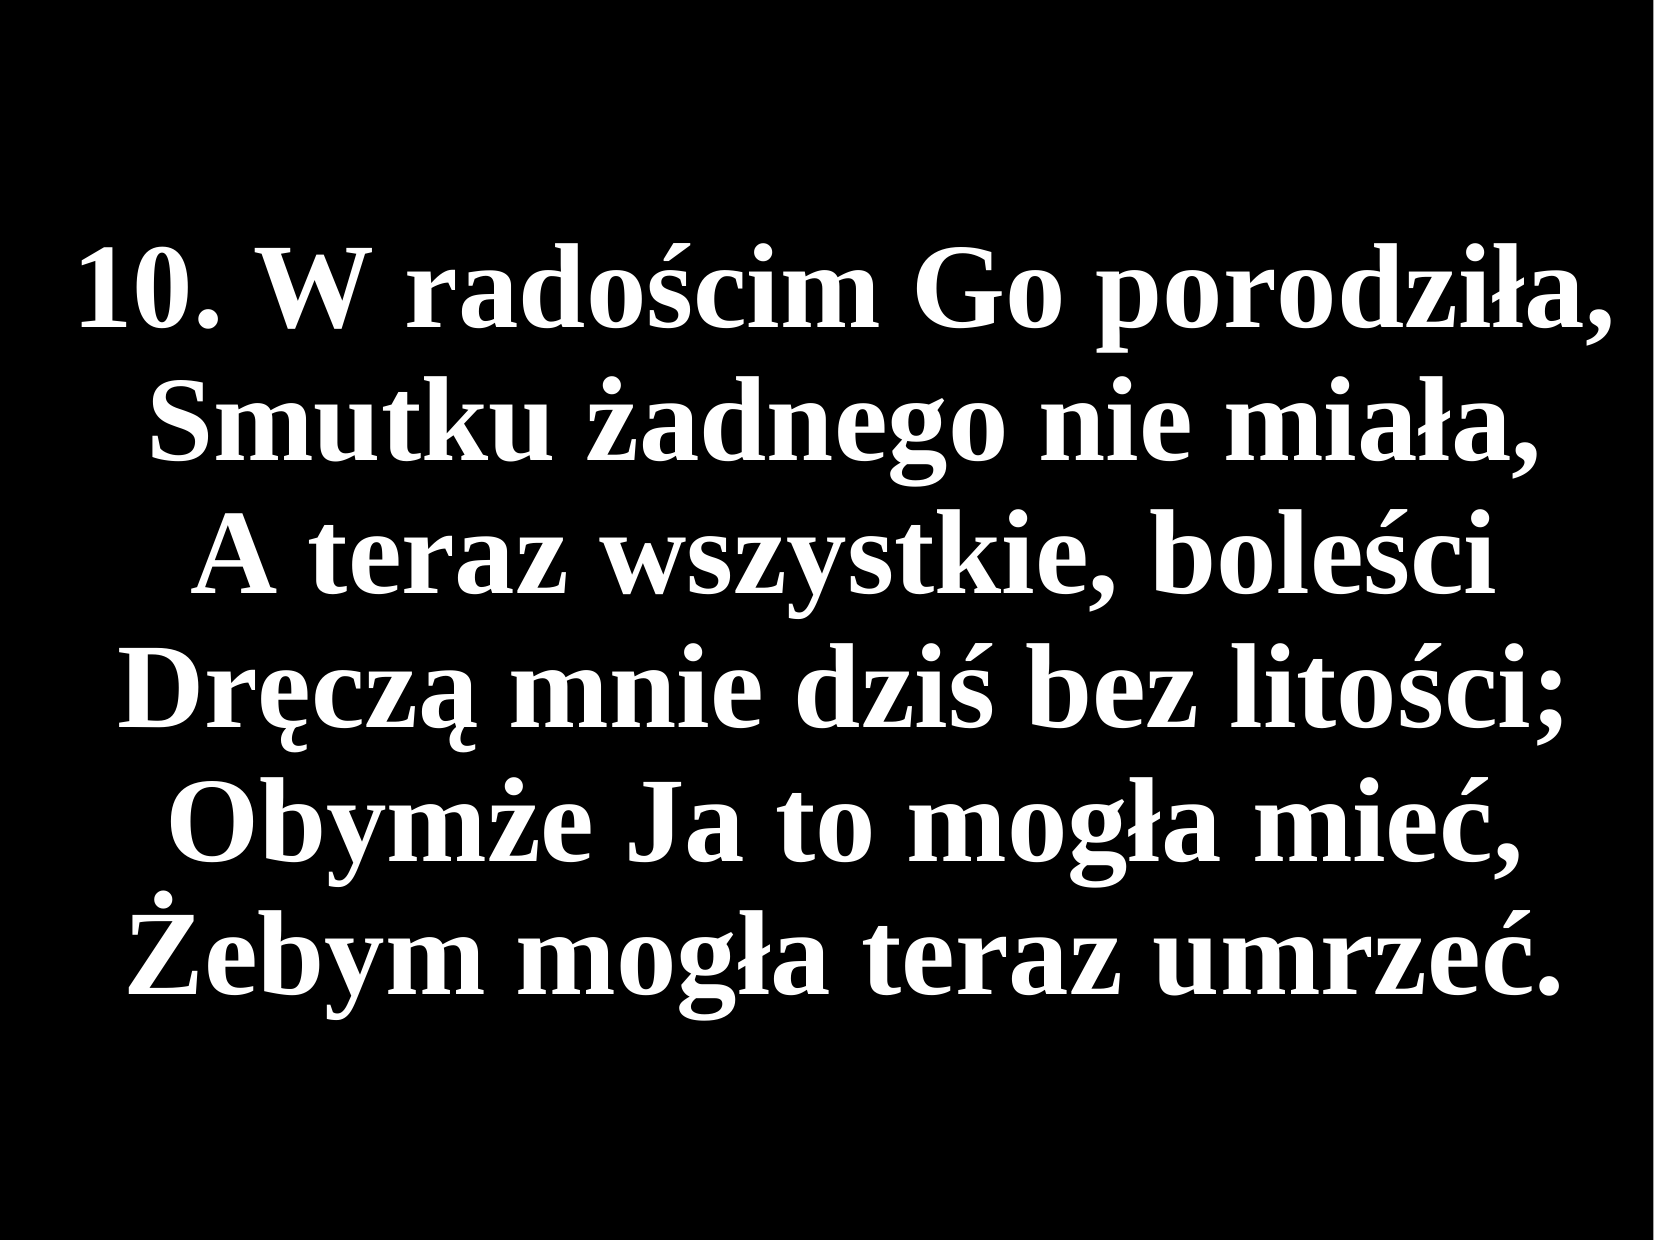

# 10. W radościm Go porodziła,
Smutku żadnego nie miała,
A teraz wszystkie, boleści
Dręczą mnie dziś bez litości;
Obymże Ja to mogła mieć,
Żebym mogła teraz umrzeć.